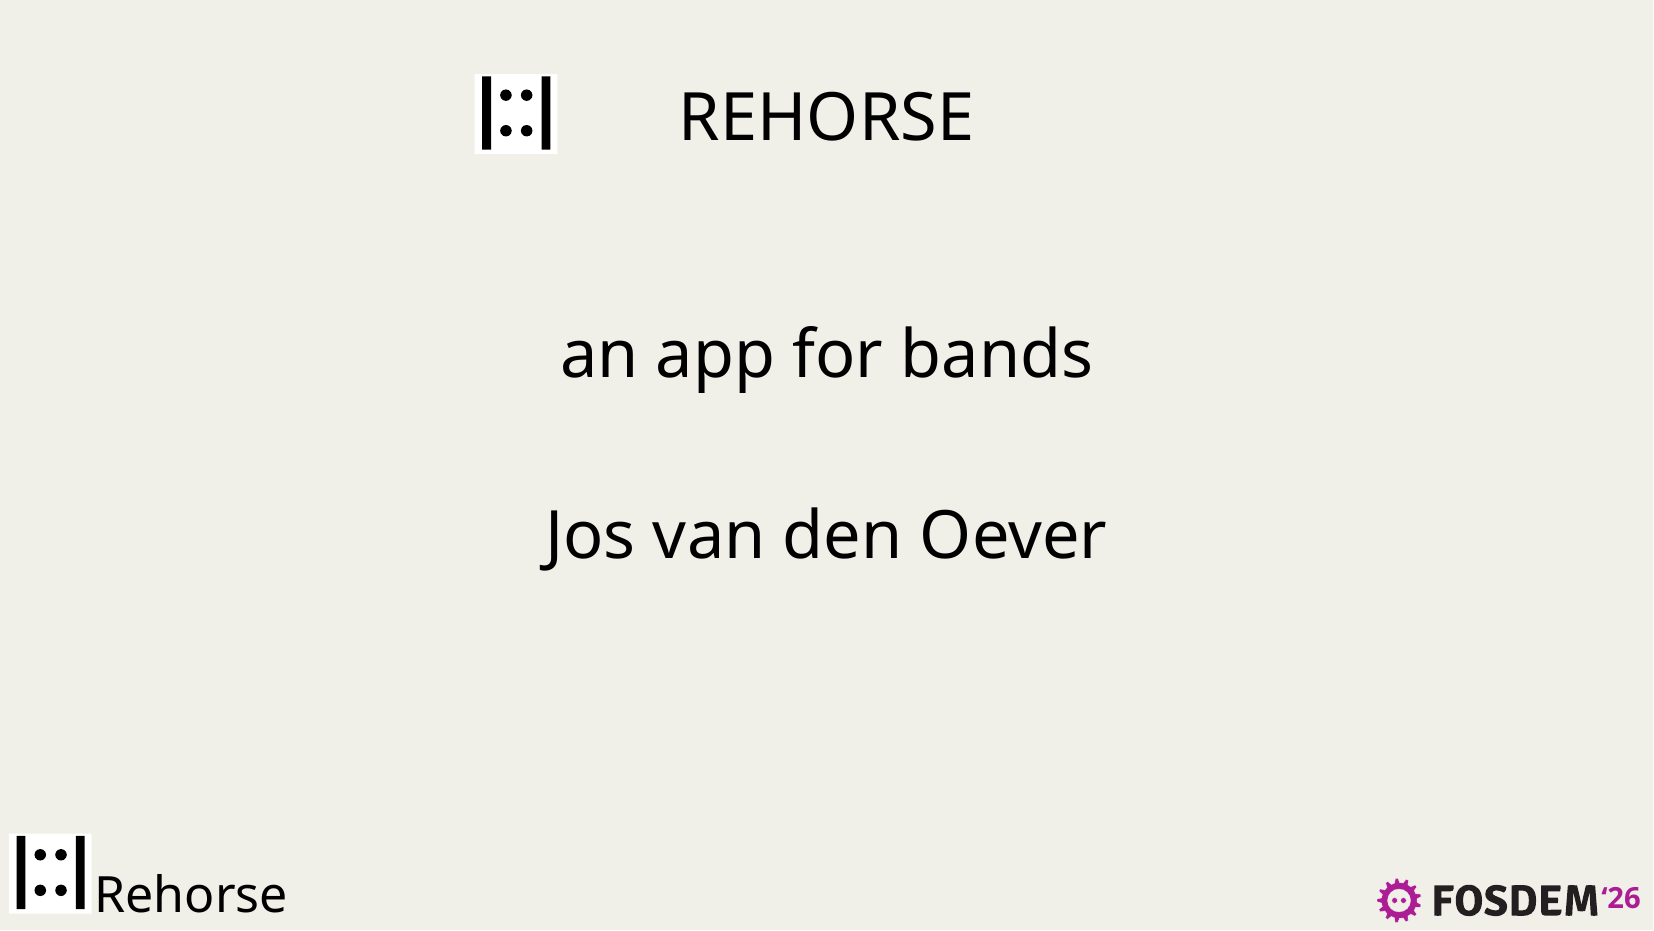

# Rehorse
an app for bands
Jos van den Oever